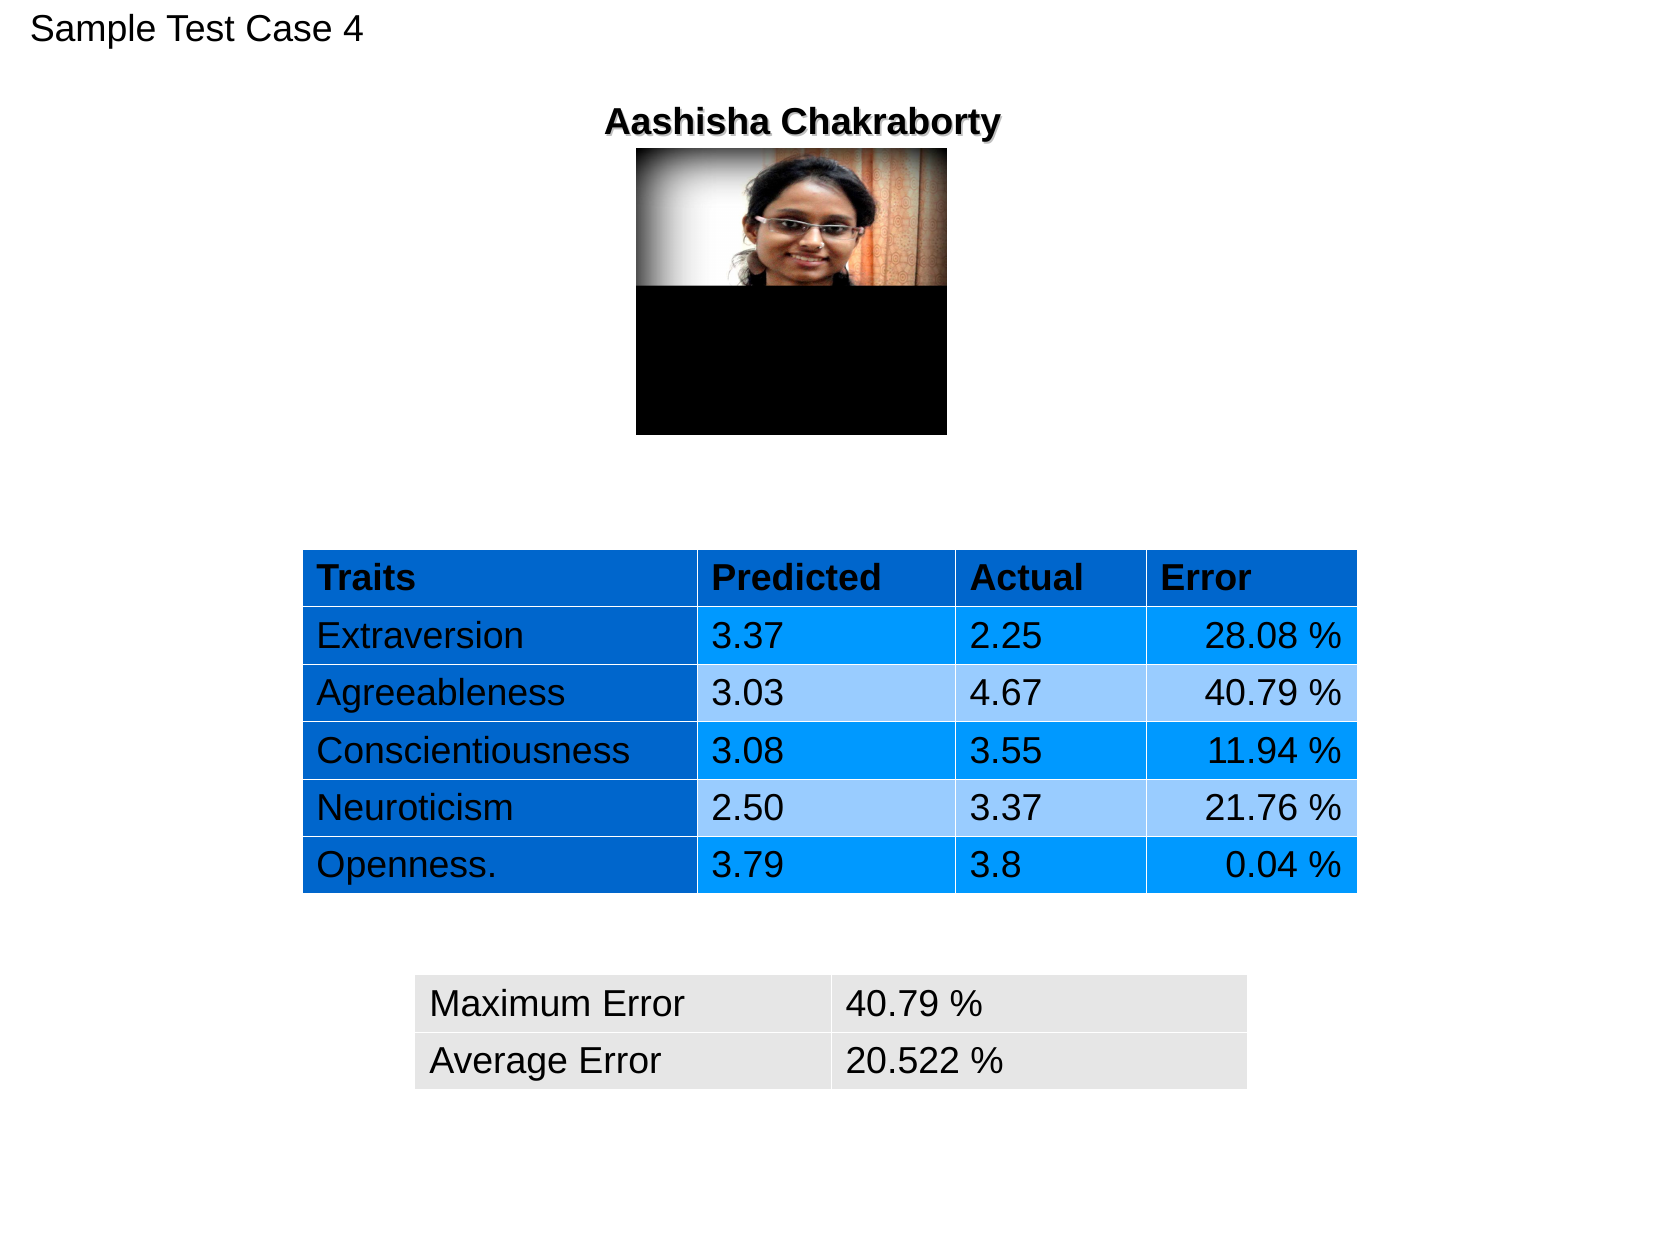

Sample Test Case 4
Aashisha Chakraborty
| Traits | Predicted | Actual | Error |
| --- | --- | --- | --- |
| Extraversion | 3.37 | 2.25 | 28.08 % |
| Agreeableness | 3.03 | 4.67 | 40.79 % |
| Conscientiousness | 3.08 | 3.55 | 11.94 % |
| Neuroticism | 2.50 | 3.37 | 21.76 % |
| Openness. | 3.79 | 3.8 | 0.04 % |
| Maximum Error | 40.79 % |
| --- | --- |
| Average Error | 20.522 % |